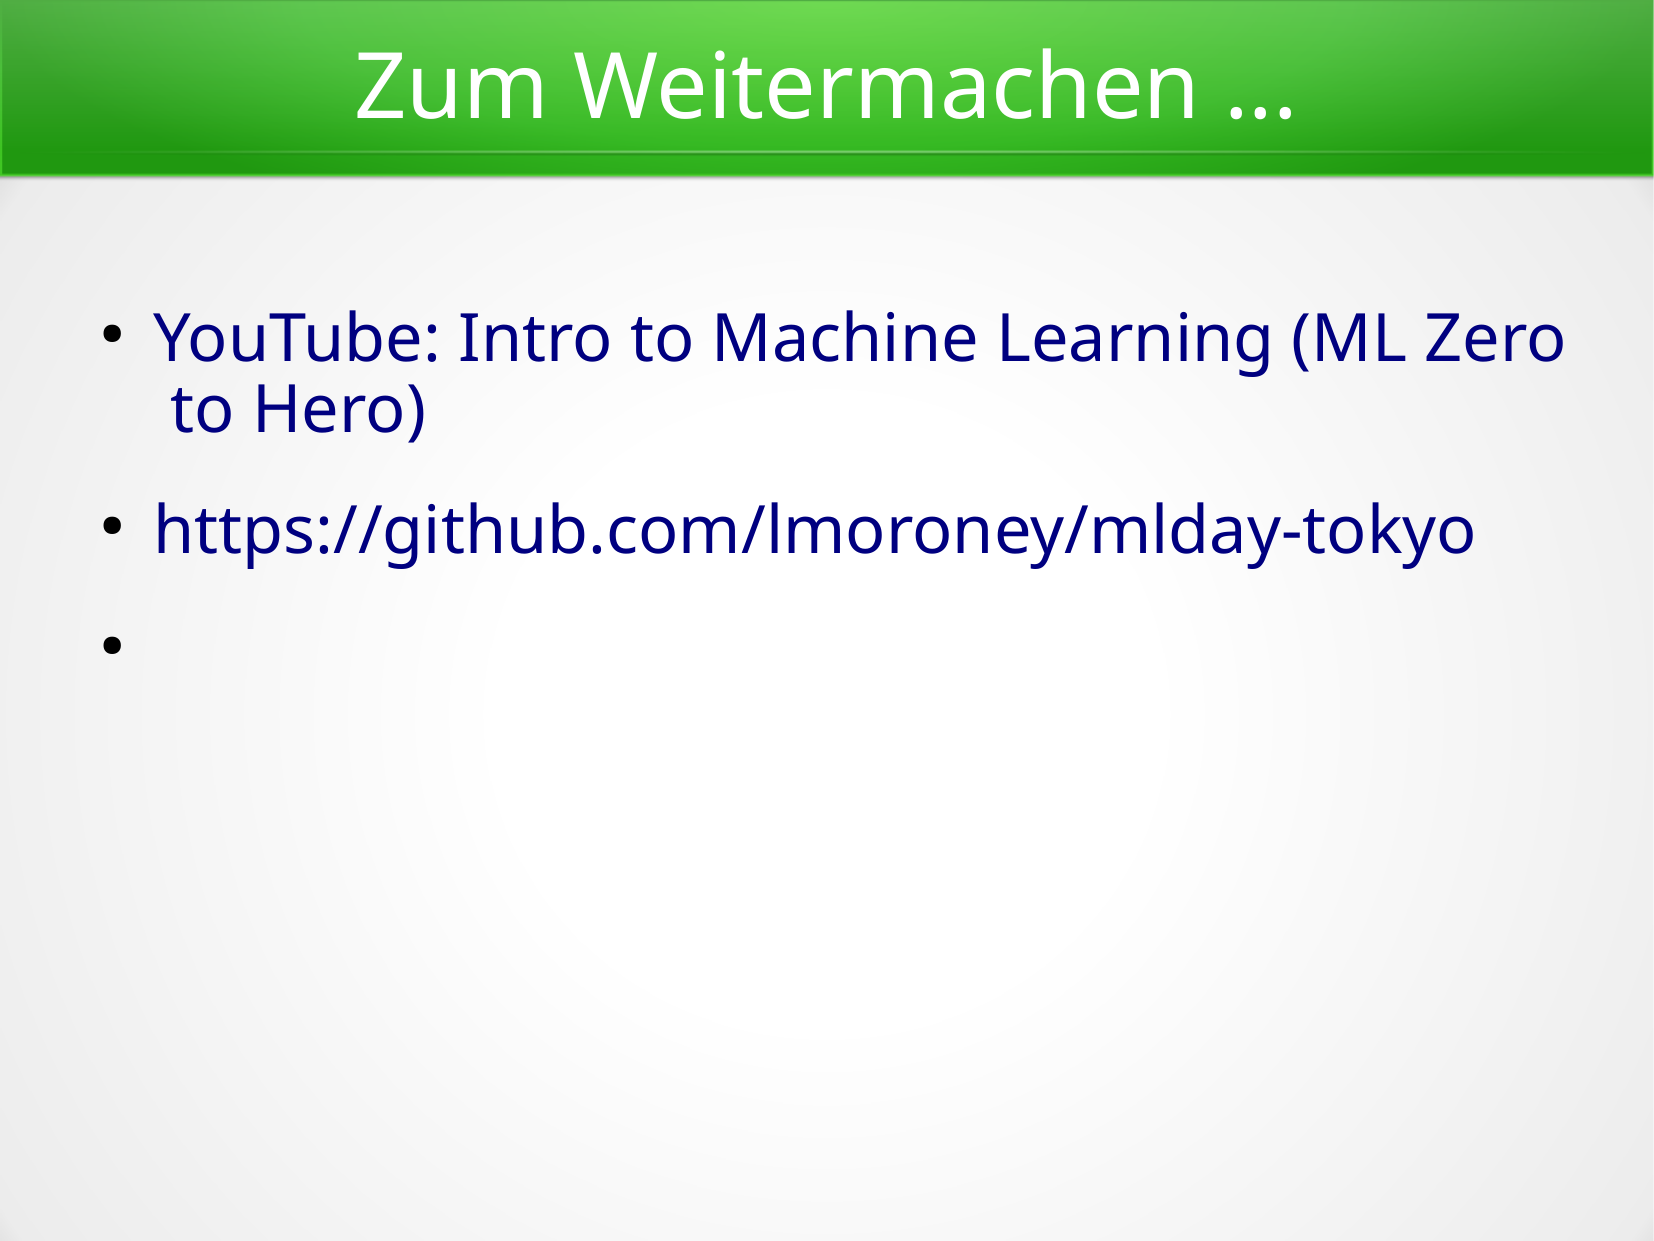

# Zum Weitermachen ...
YouTube: Intro to Machine Learning (ML Zero to Hero)
https://github.com/lmoroney/mlday-tokyo